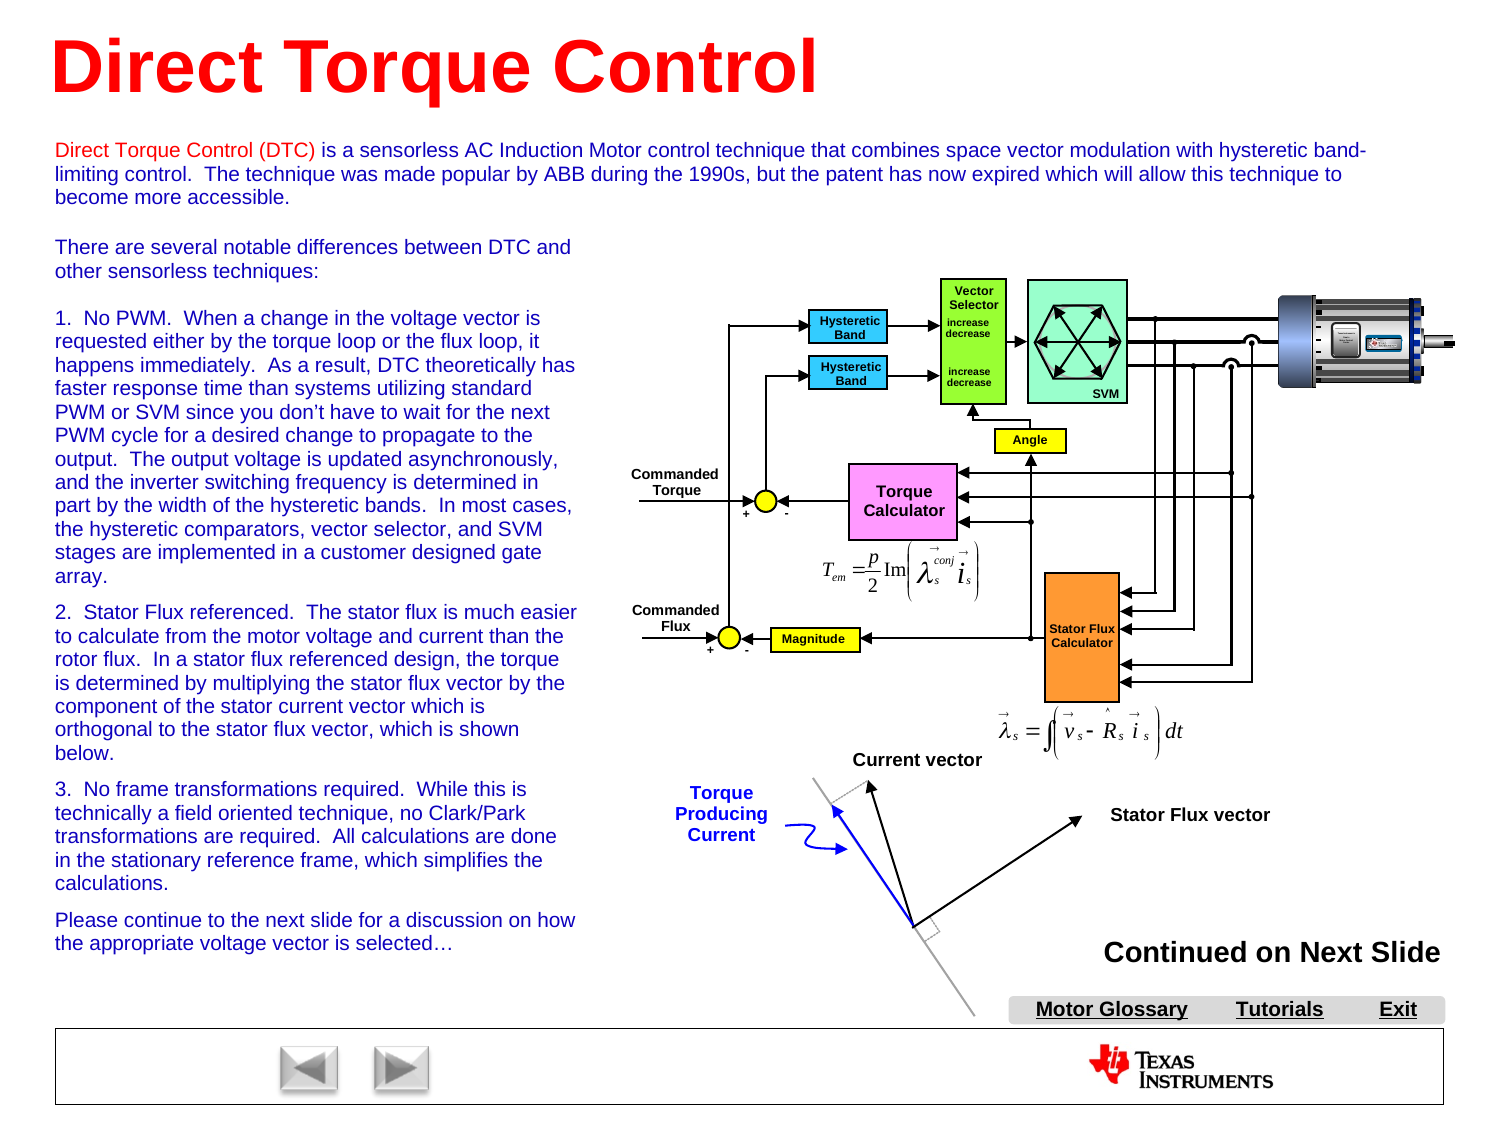

# Direct Torque Control
Direct Torque Control (DTC) is a sensorless AC Induction Motor control technique that combines space vector modulation with hysteretic band-limiting control. The technique was made popular by ABB during the 1990s, but the patent has now expired which will allow this technique to become more accessible.
There are several notable differences between DTC and other sensorless techniques:
1. No PWM. When a change in the voltage vector is requested either by the torque loop or the flux loop, it happens immediately. As a result, DTC theoretically has faster response time than systems utilizing standard PWM or SVM since you don’t have to wait for the next PWM cycle for a desired change to propagate to the output. The output voltage is updated asynchronously, and the inverter switching frequency is determined in part by the width of the hysteretic bands. In most cases, the hysteretic comparators, vector selector, and SVM stages are implemented in a customer designed gate array.
2. Stator Flux referenced. The stator flux is much easier to calculate from the motor voltage and current than the rotor flux. In a stator flux referenced design, the torque is determined by multiplying the stator flux vector by the component of the stator current vector which is orthogonal to the stator flux vector, which is shown below.
3. No frame transformations required. While this is technically a field oriented technique, no Clark/Park transformations are required. All calculations are done in the stationary reference frame, which simplifies the calculations.
Please continue to the next slide for a discussion on how the appropriate voltage vector is selected…
Vector
Selector
Texas Instruments
Dave’s
Motor Control
Center
Hysteretic Band
increase
decrease
Hysteretic Band
increase
decrease
SVM
Angle
Commanded
 Torque
Torque Calculator
-
+
Commanded Flux
Stator Flux Calculator
Magnitude
+
-
Current vector
Torque Producing Current
Stator Flux vector
Continued on Next Slide